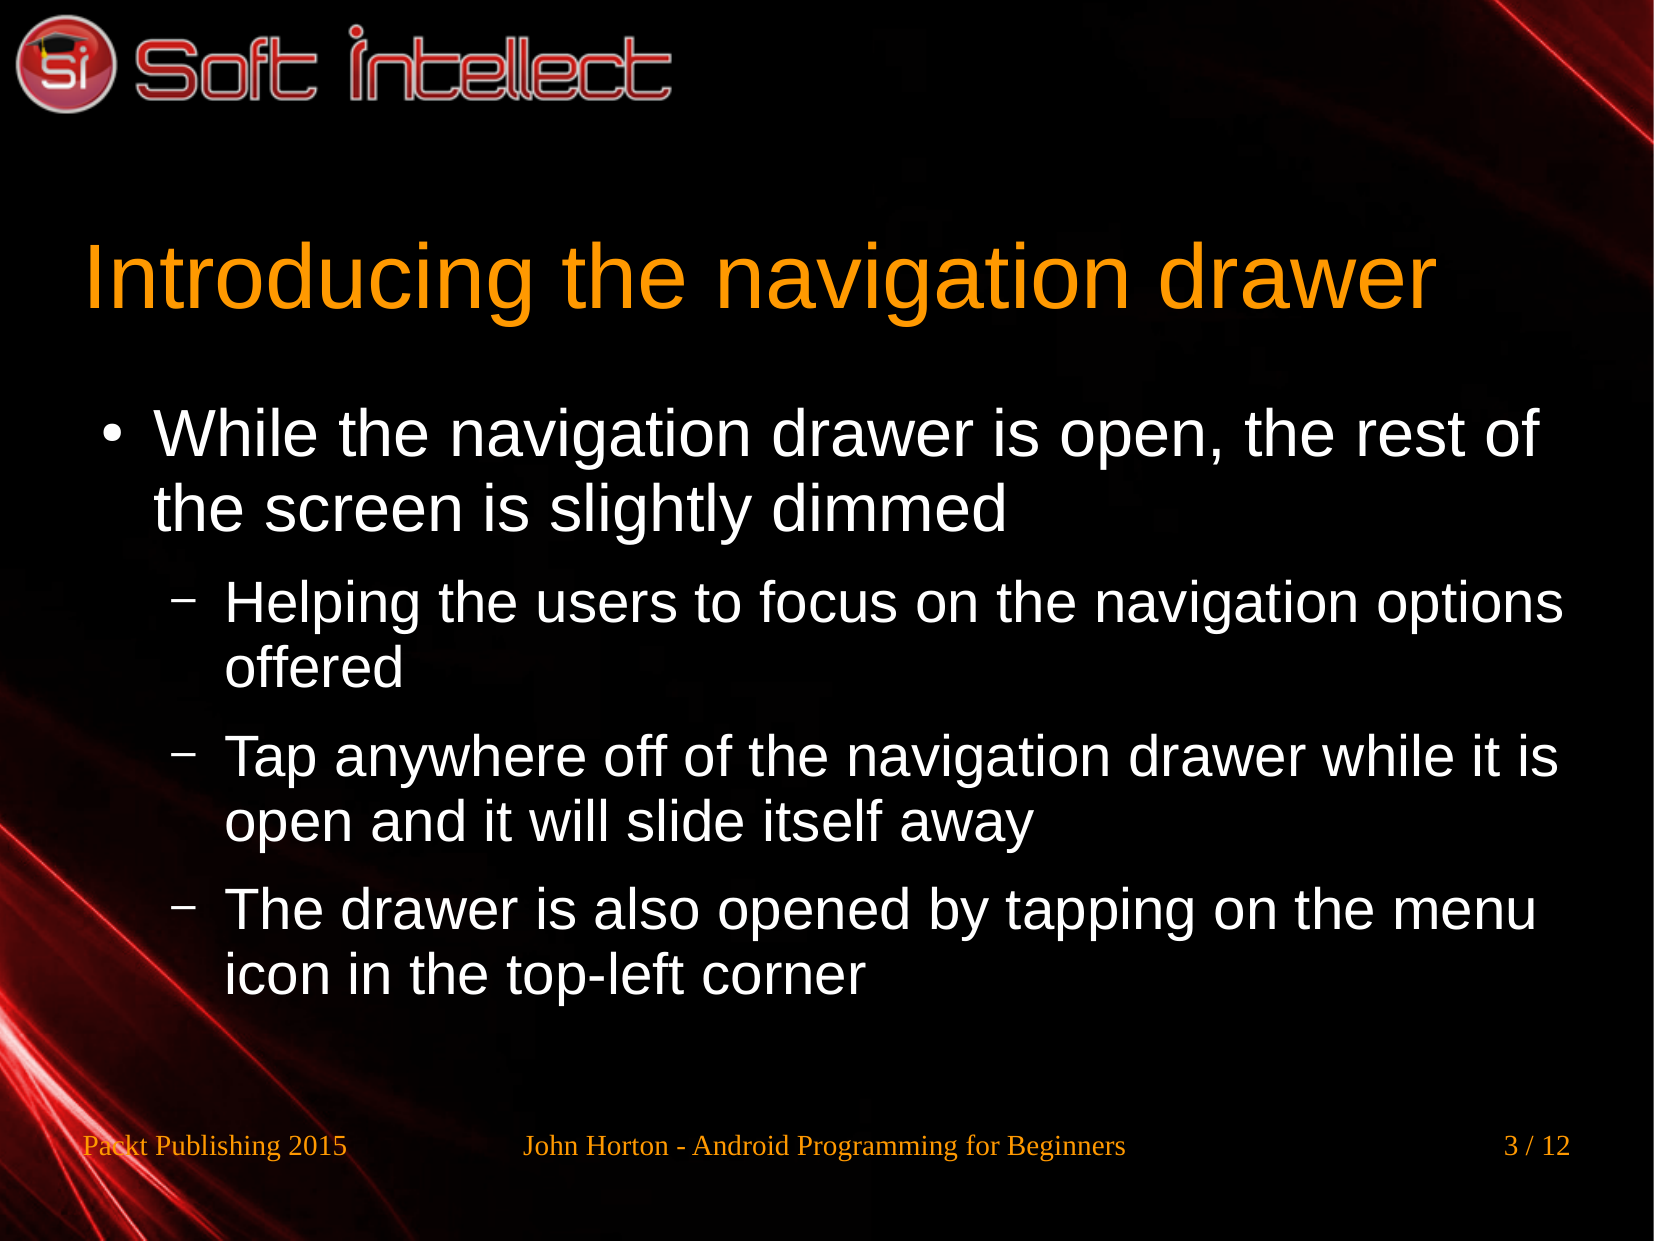

# Introducing the navigation drawer
While the navigation drawer is open, the rest of the screen is slightly dimmed
Helping the users to focus on the navigation options offered
Tap anywhere off of the navigation drawer while it is open and it will slide itself away
The drawer is also opened by tapping on the menu icon in the top-left corner
Packt Publishing 2015
John Horton - Android Programming for Beginners
3